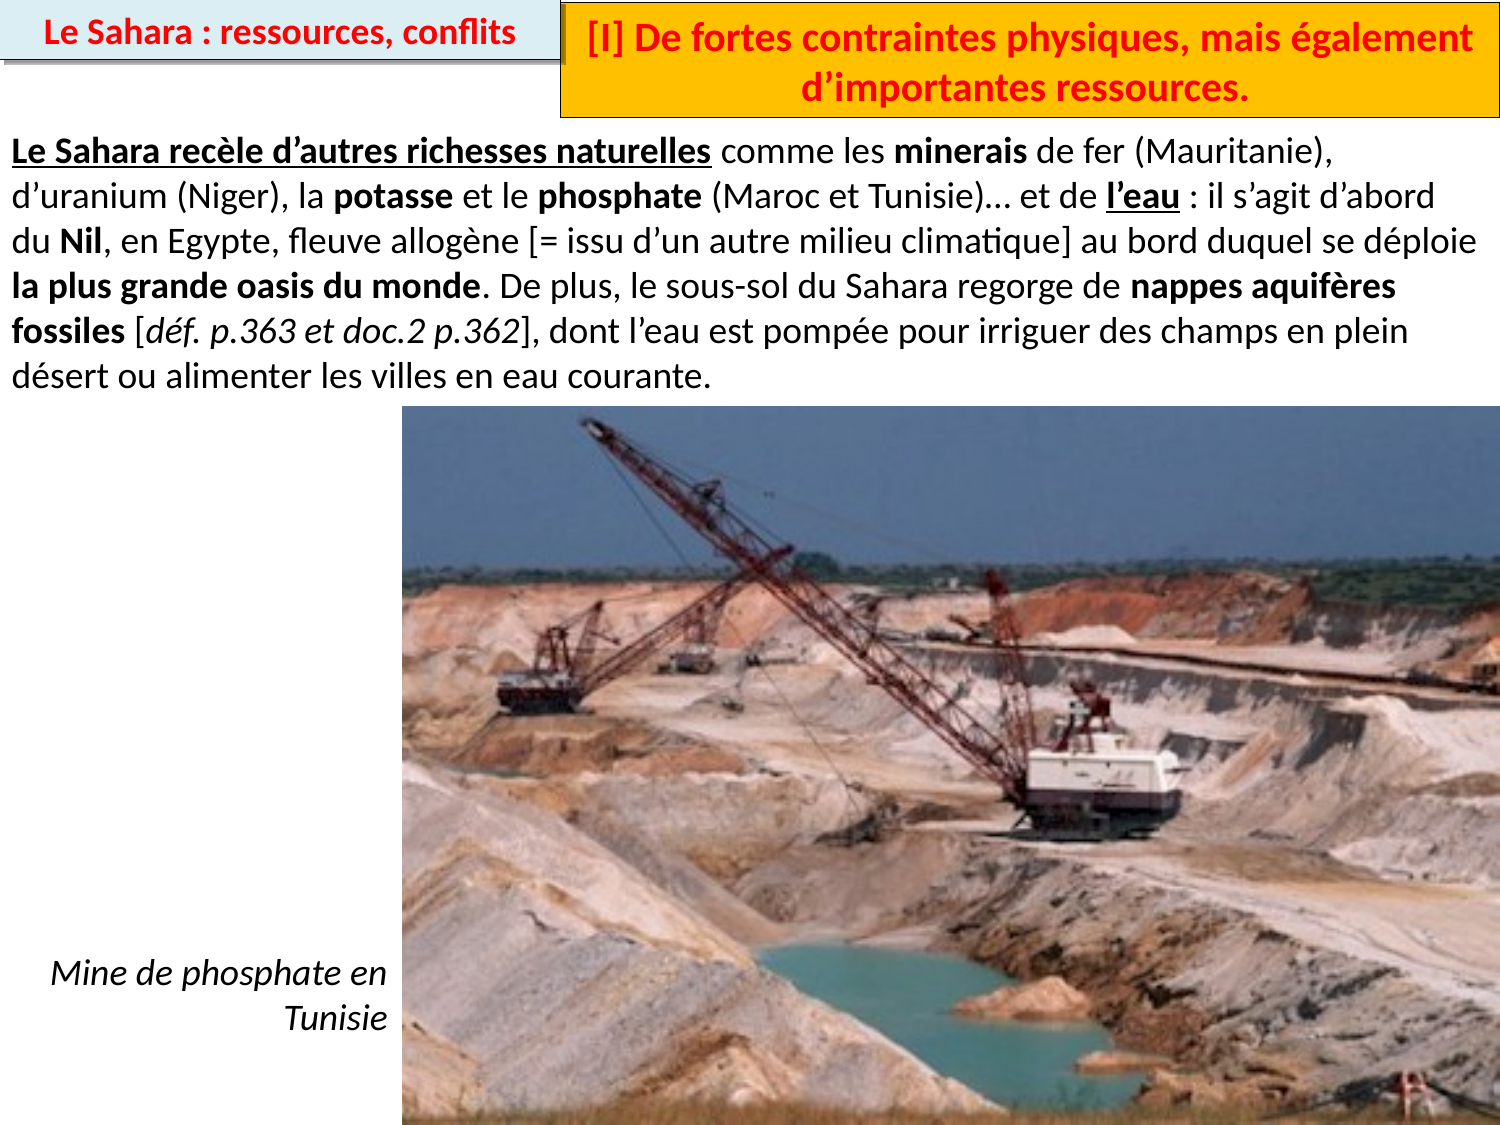

Le Sahara : ressources, conflits
[I] De fortes contraintes physiques, mais également d’importantes ressources.
Le Sahara recèle d’autres richesses naturelles comme les minerais de fer (Mauritanie), d’uranium (Niger), la potasse et le phosphate (Maroc et Tunisie)… et de l’eau : il s’agit d’abord du Nil, en Egypte, fleuve allogène [= issu d’un autre milieu climatique] au bord duquel se déploie la plus grande oasis du monde. De plus, le sous-sol du Sahara regorge de nappes aquifères fossiles [déf. p.363 et doc.2 p.362], dont l’eau est pompée pour irriguer des champs en plein désert ou alimenter les villes en eau courante.
Mine de phosphate en Tunisie